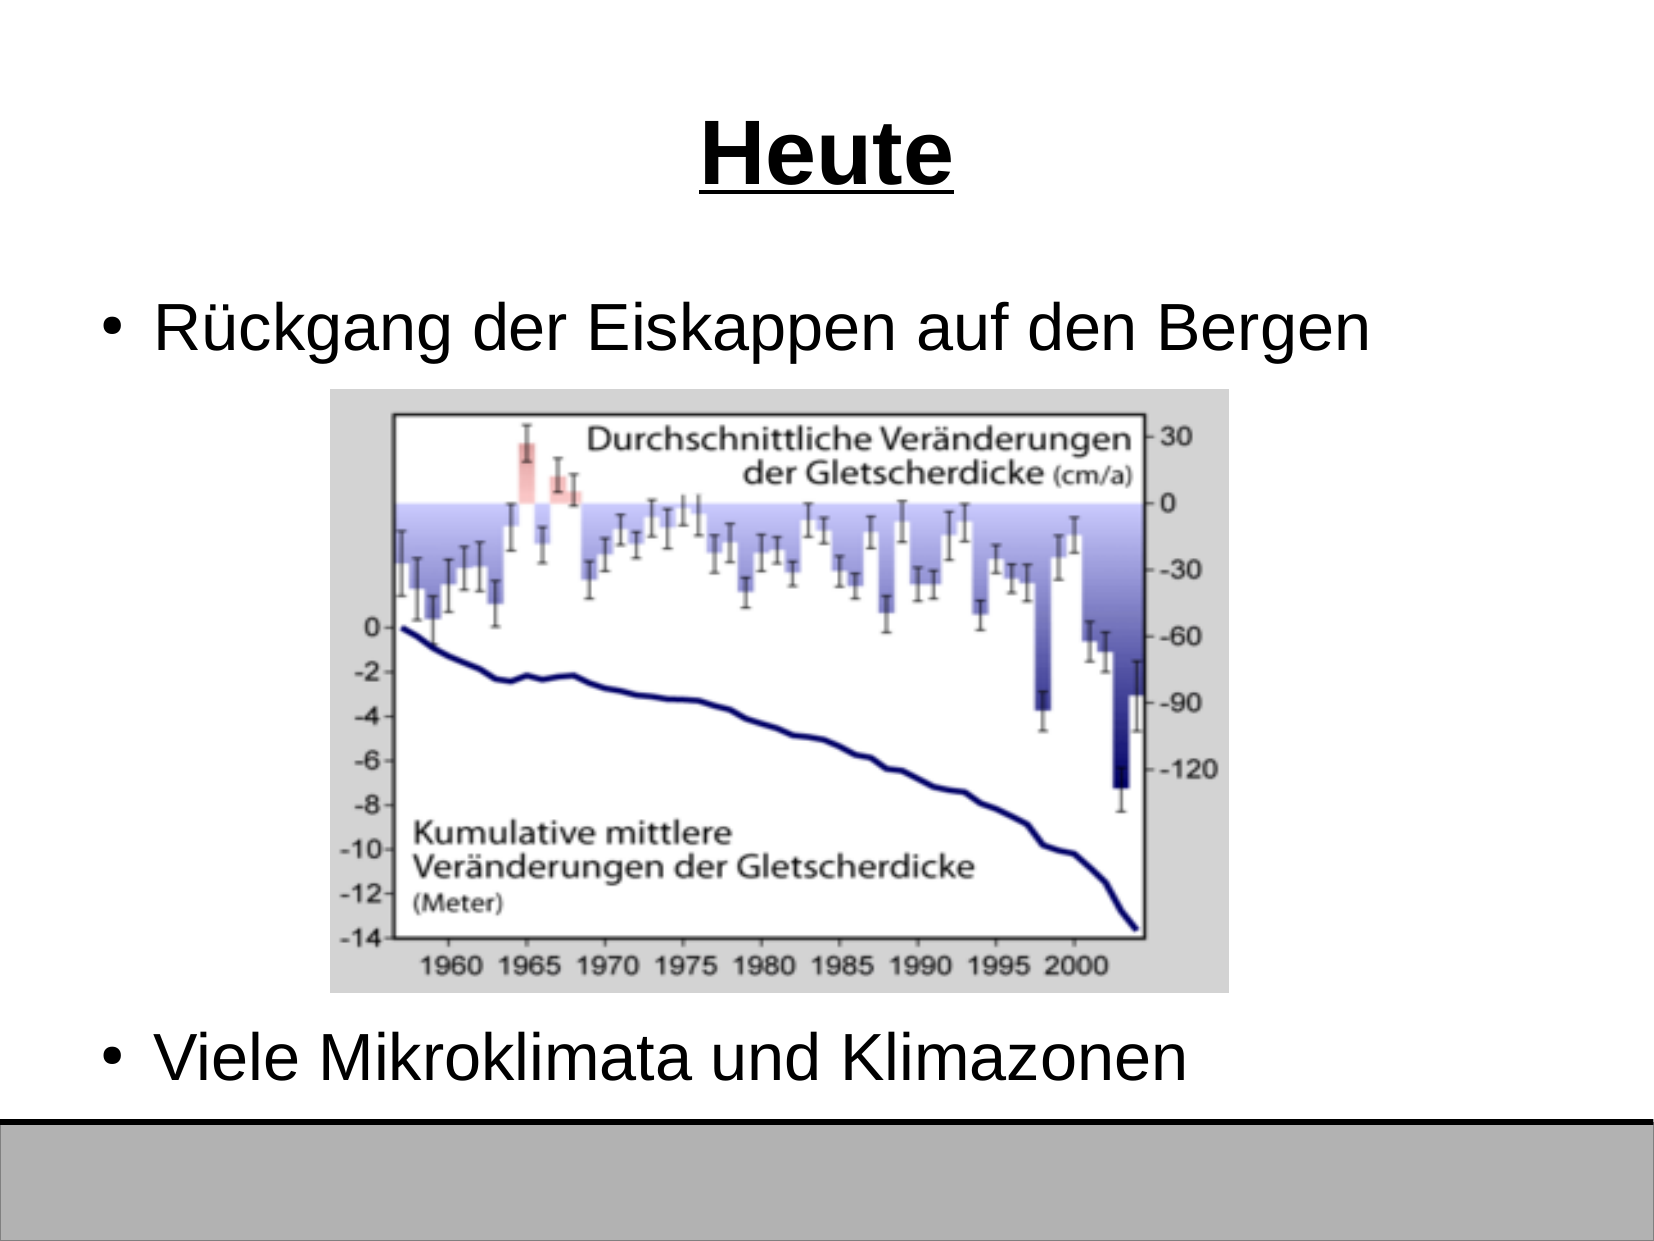

# Heute
Rückgang der Eiskappen auf den Bergen
Viele Mikroklimata und Klimazonen